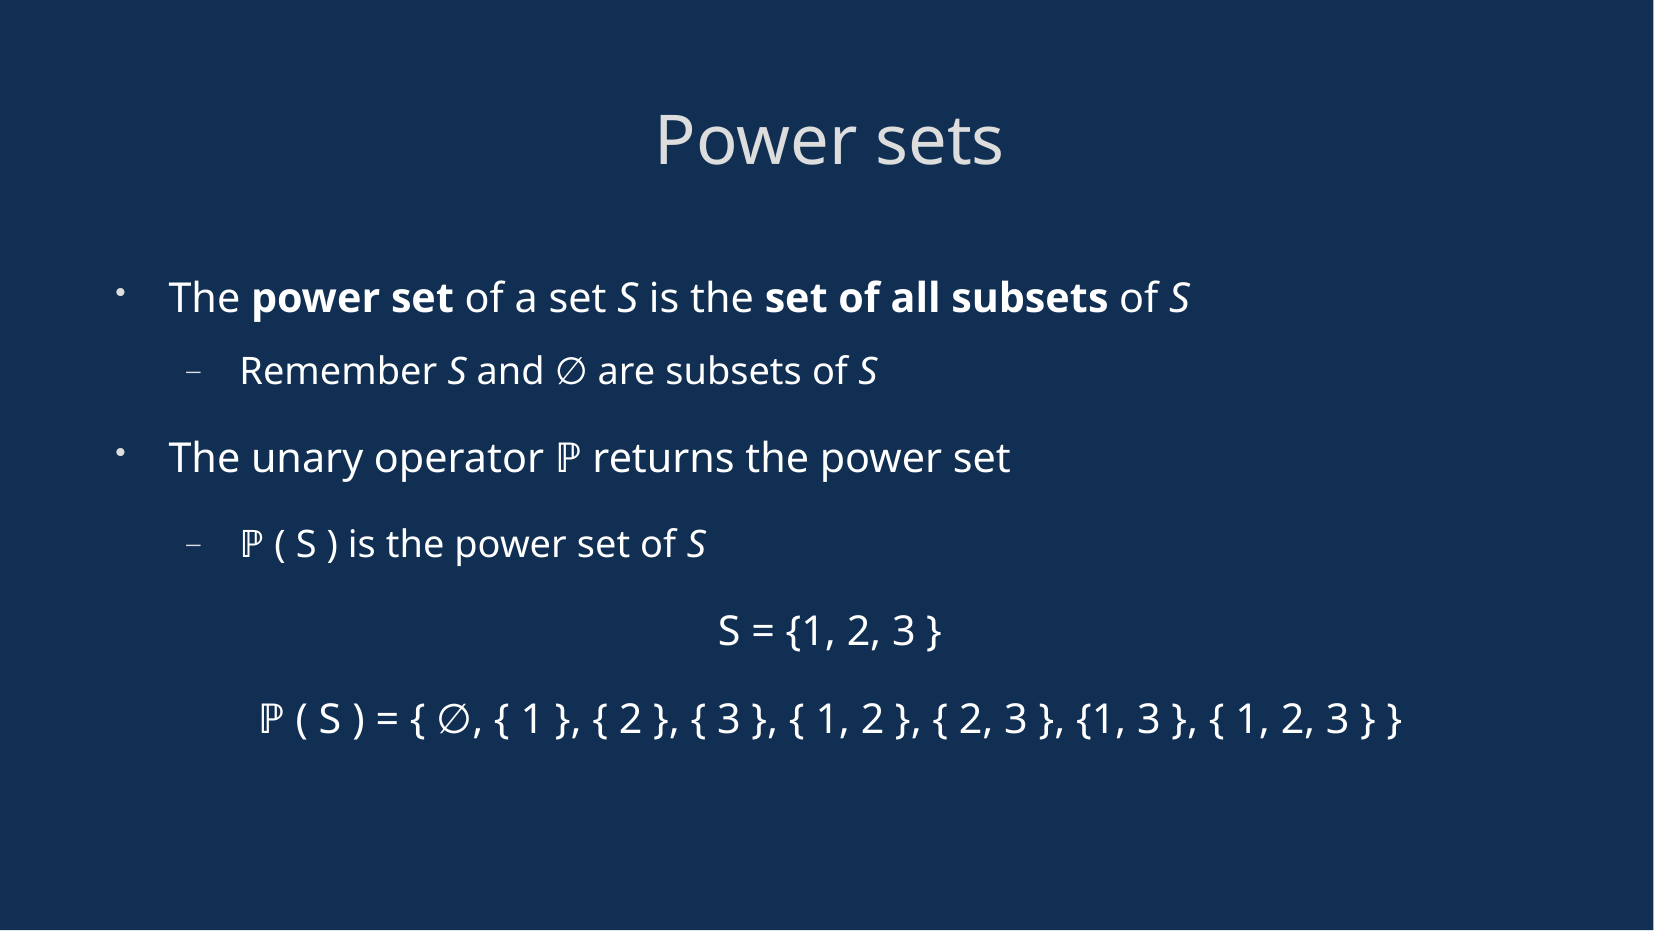

# Power sets
The power set of a set S is the set of all subsets of S
Remember S and ∅ are subsets of S
The unary operator ℙ returns the power set
ℙ ( S ) is the power set of S
S = {1, 2, 3 }
ℙ ( S ) = { ∅, { 1 }, { 2 }, { 3 }, { 1, 2 }, { 2, 3 }, {1, 3 }, { 1, 2, 3 } }